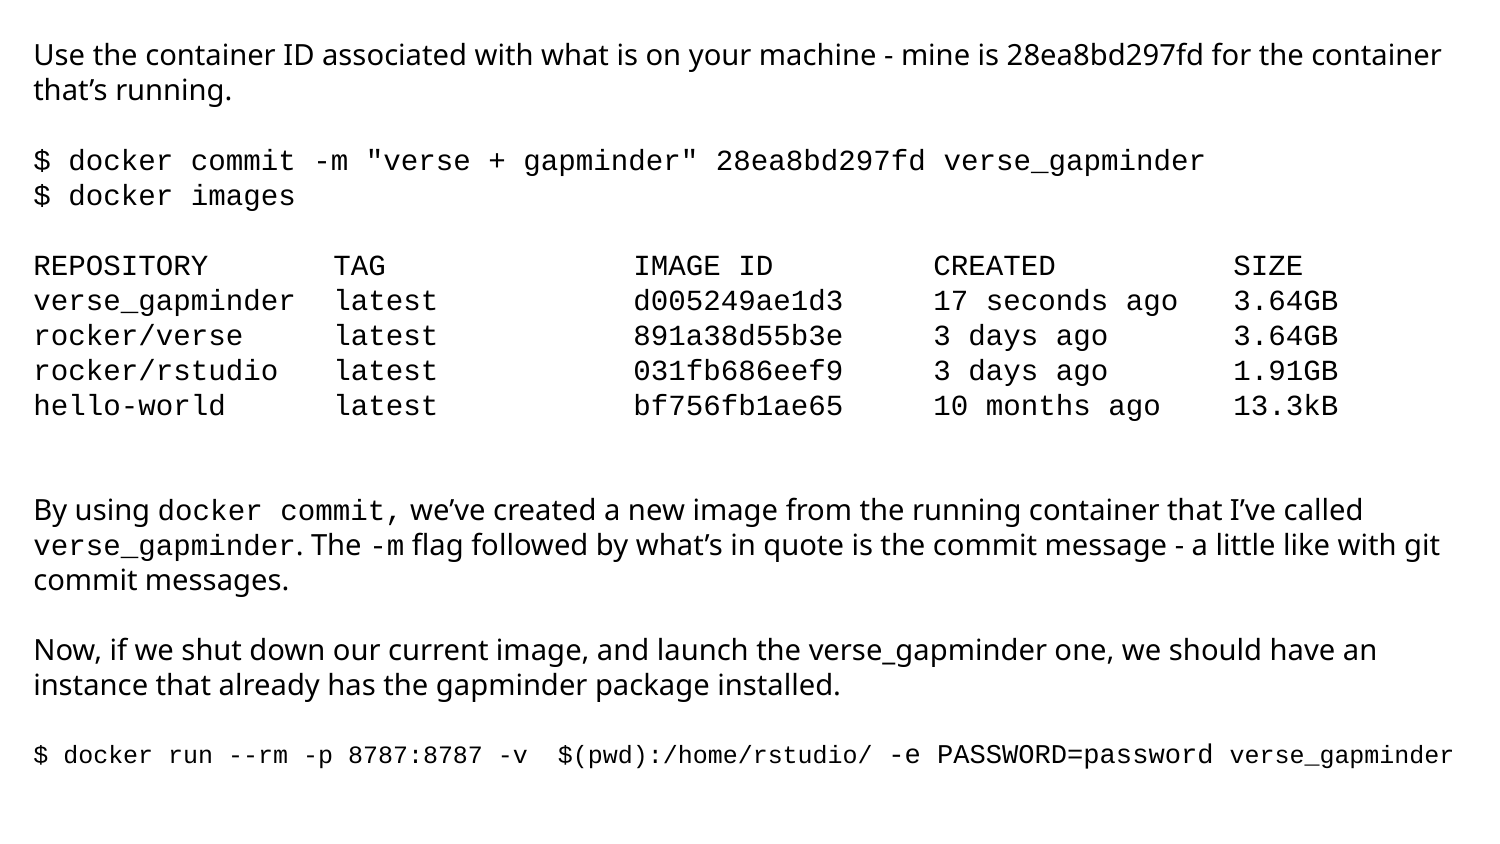

Use the container ID associated with what is on your machine - mine is 28ea8bd297fd for the container that’s running.
$ docker commit -m "verse + gapminder" 28ea8bd297fd verse_gapminder
$ docker images
REPOSITORY 	TAG 	IMAGE ID 	CREATED 	SIZE
verse_gapminder 	latest 	d005249ae1d3 	17 seconds ago 	3.64GB
rocker/verse 	latest 	891a38d55b3e 	3 days ago 	3.64GB
rocker/rstudio 	latest 	031fb686eef9 	3 days ago 	1.91GB
hello-world 	latest 	bf756fb1ae65 	10 months ago 	13.3kB
By using docker commit, we’ve created a new image from the running container that I’ve called verse_gapminder. The -m flag followed by what’s in quote is the commit message - a little like with git commit messages.
Now, if we shut down our current image, and launch the verse_gapminder one, we should have an instance that already has the gapminder package installed.
$ docker run --rm -p 8787:8787 -v $(pwd):/home/rstudio/ -e PASSWORD=password verse_gapminder